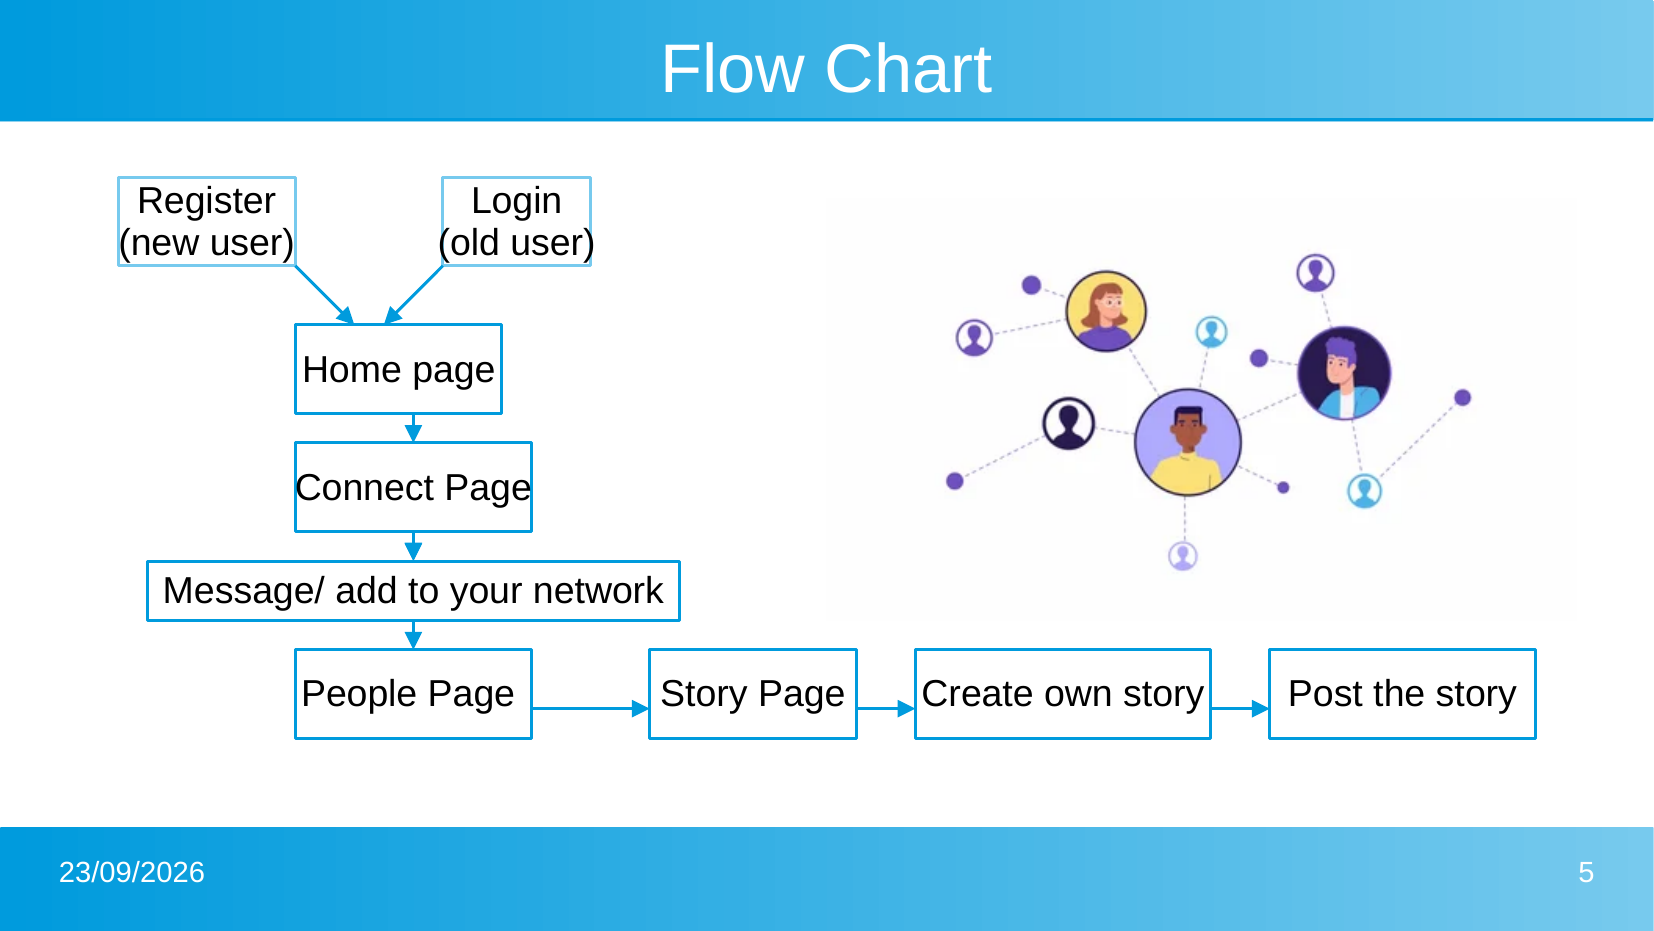

# Flow Chart
Register
(new user)
Login
(old user)
Home page
Connect Page
Message/ add to your network
People Page
Story Page
Create own story
Post the story
5